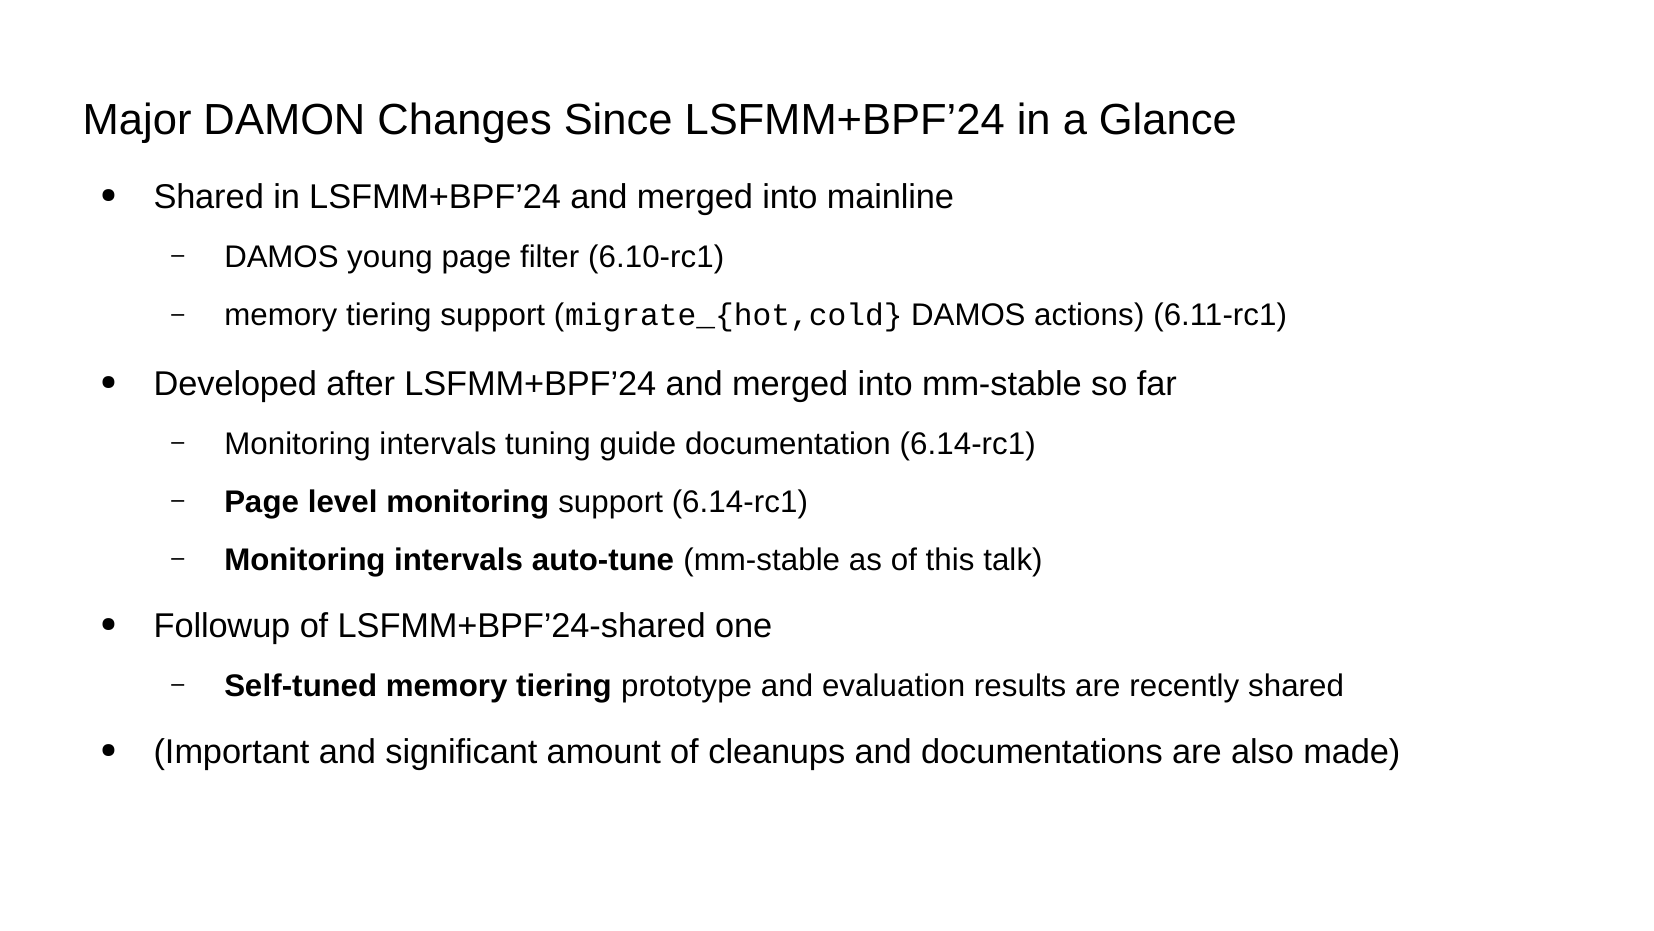

# Major DAMON Changes Since LSFMM+BPF’24 in a Glance
Shared in LSFMM+BPF’24 and merged into mainline
DAMOS young page filter (6.10-rc1)
memory tiering support (migrate_{hot,cold} DAMOS actions) (6.11-rc1)
Developed after LSFMM+BPF’24 and merged into mm-stable so far
Monitoring intervals tuning guide documentation (6.14-rc1)
Page level monitoring support (6.14-rc1)
Monitoring intervals auto-tune (mm-stable as of this talk)
Followup of LSFMM+BPF’24-shared one
Self-tuned memory tiering prototype and evaluation results are recently shared
(Important and significant amount of cleanups and documentations are also made)